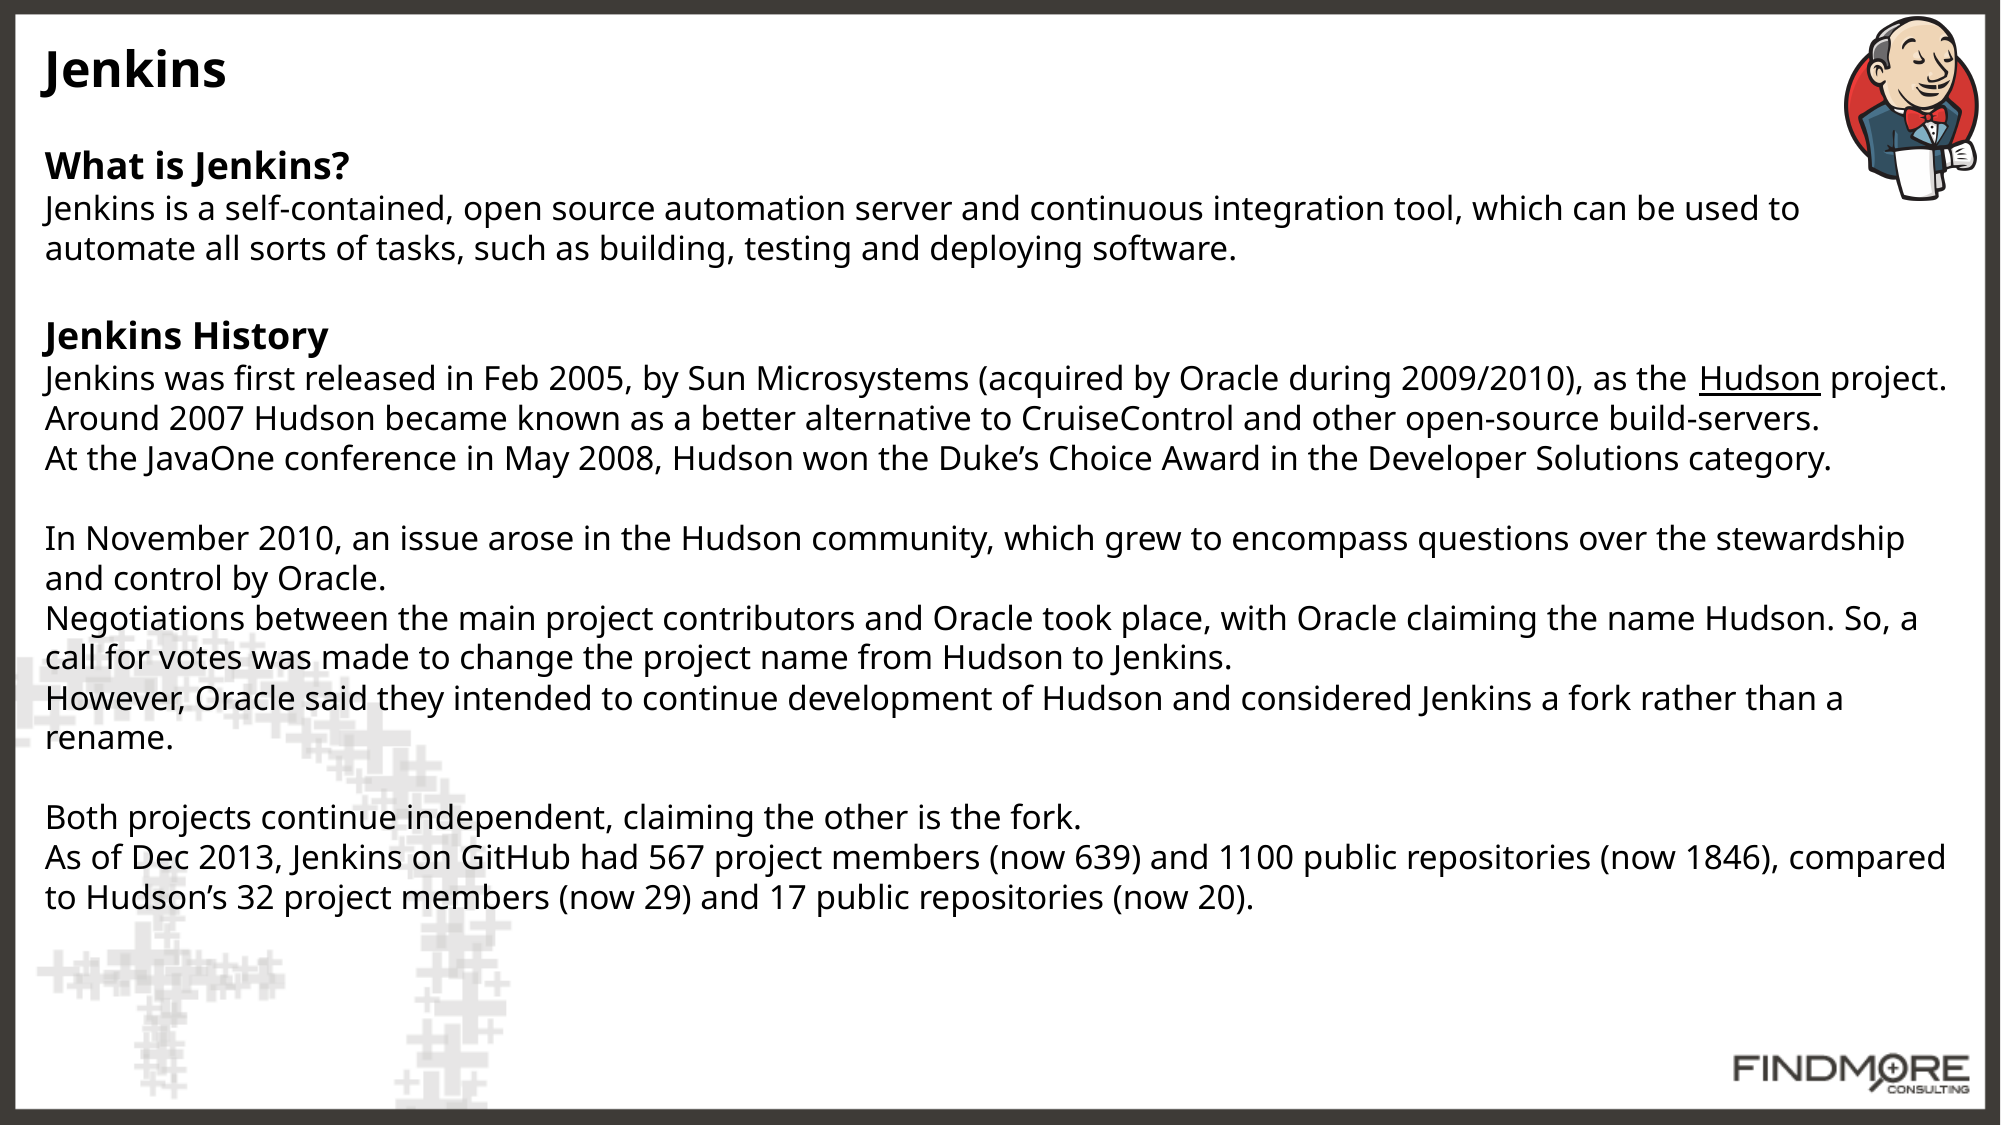

Jenkins
What is Jenkins?
Jenkins is a self-contained, open source automation server and continuous integration tool, which can be used to automate all sorts of tasks, such as building, testing and deploying software.
Jenkins History
Jenkins was first released in Feb 2005, by Sun Microsystems (acquired by Oracle during 2009/2010), as the Hudson project.
Around 2007 Hudson became known as a better alternative to CruiseControl and other open-source build-servers.
At the JavaOne conference in May 2008, Hudson won the Duke’s Choice Award in the Developer Solutions category.
In November 2010, an issue arose in the Hudson community, which grew to encompass questions over the stewardship and control by Oracle.
Negotiations between the main project contributors and Oracle took place, with Oracle claiming the name Hudson. So, a call for votes was made to change the project name from Hudson to Jenkins.
However, Oracle said they intended to continue development of Hudson and considered Jenkins a fork rather than a rename.
Both projects continue independent, claiming the other is the fork.
As of Dec 2013, Jenkins on GitHub had 567 project members (now 639) and 1100 public repositories (now 1846), compared to Hudson’s 32 project members (now 29) and 17 public repositories (now 20).